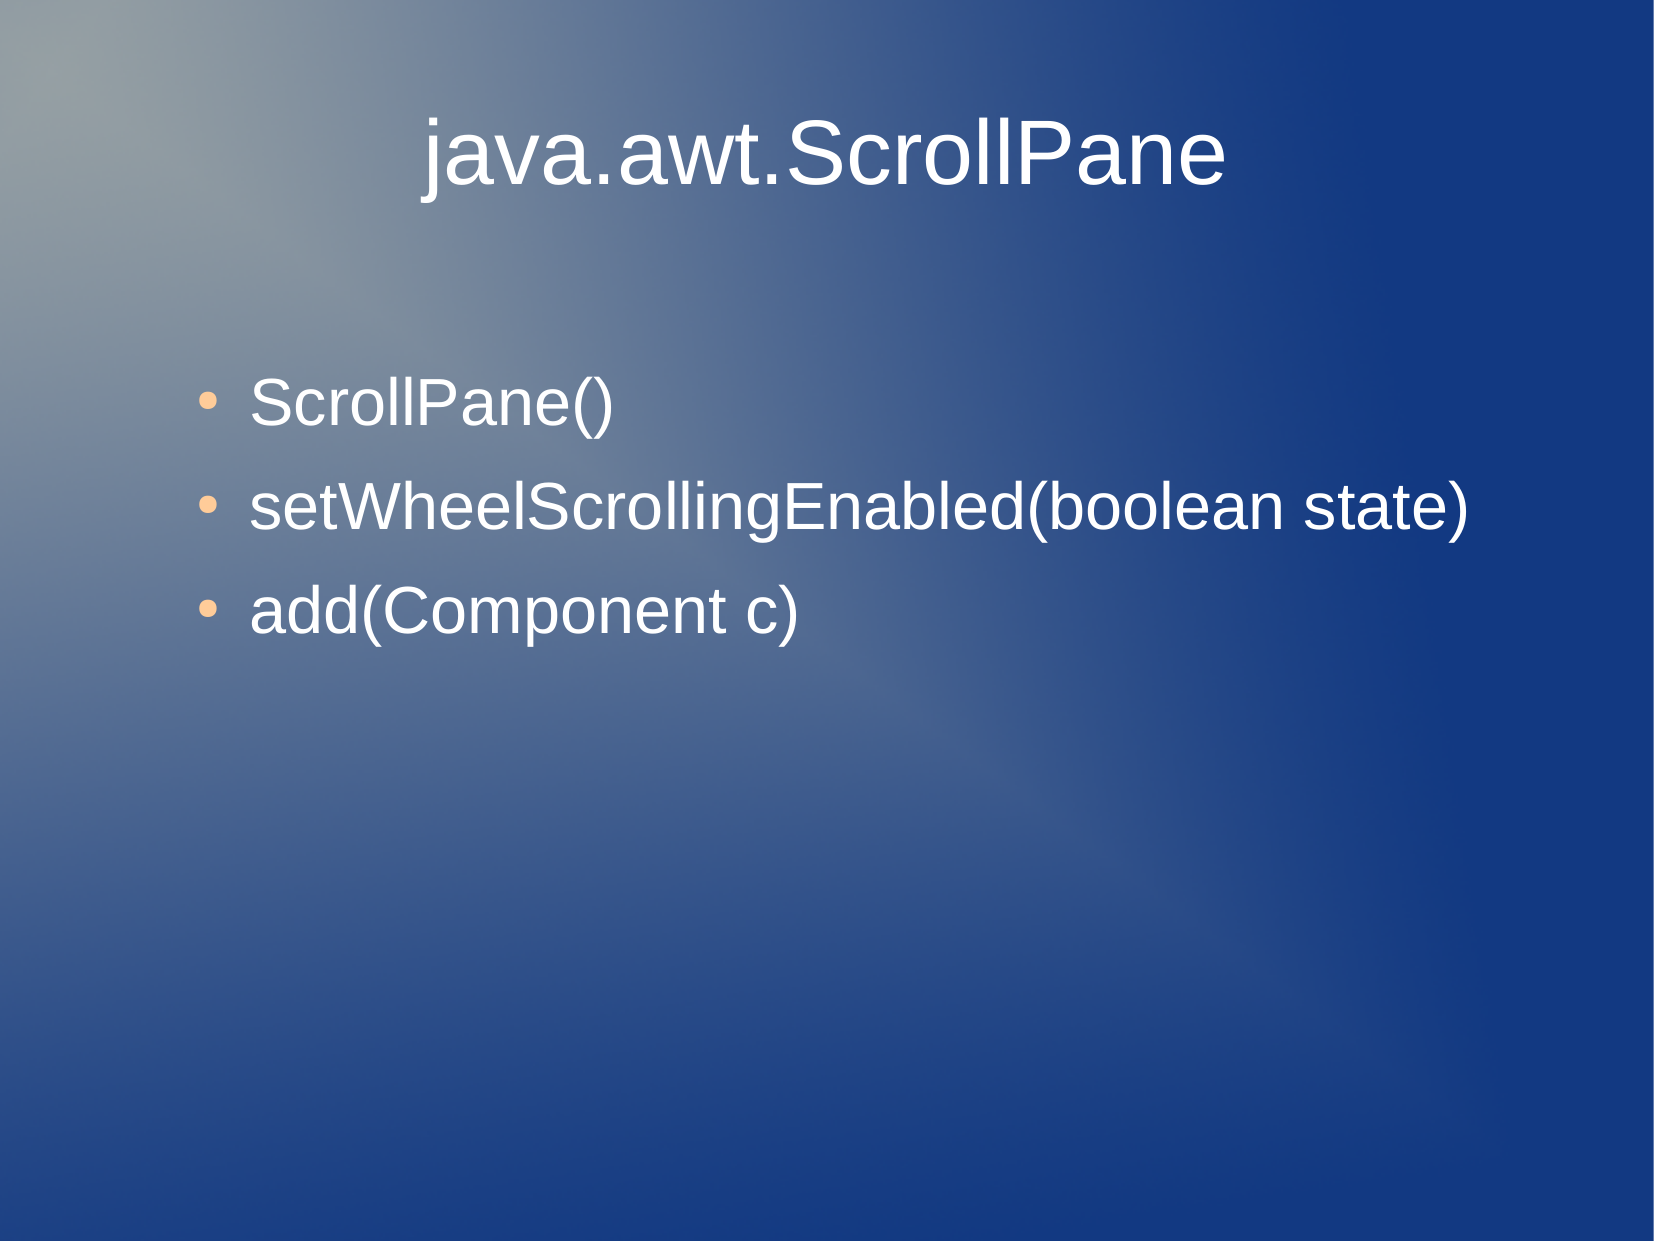

# java.awt.ScrollPane
ScrollPane()
setWheelScrollingEnabled(boolean state)
add(Component c)